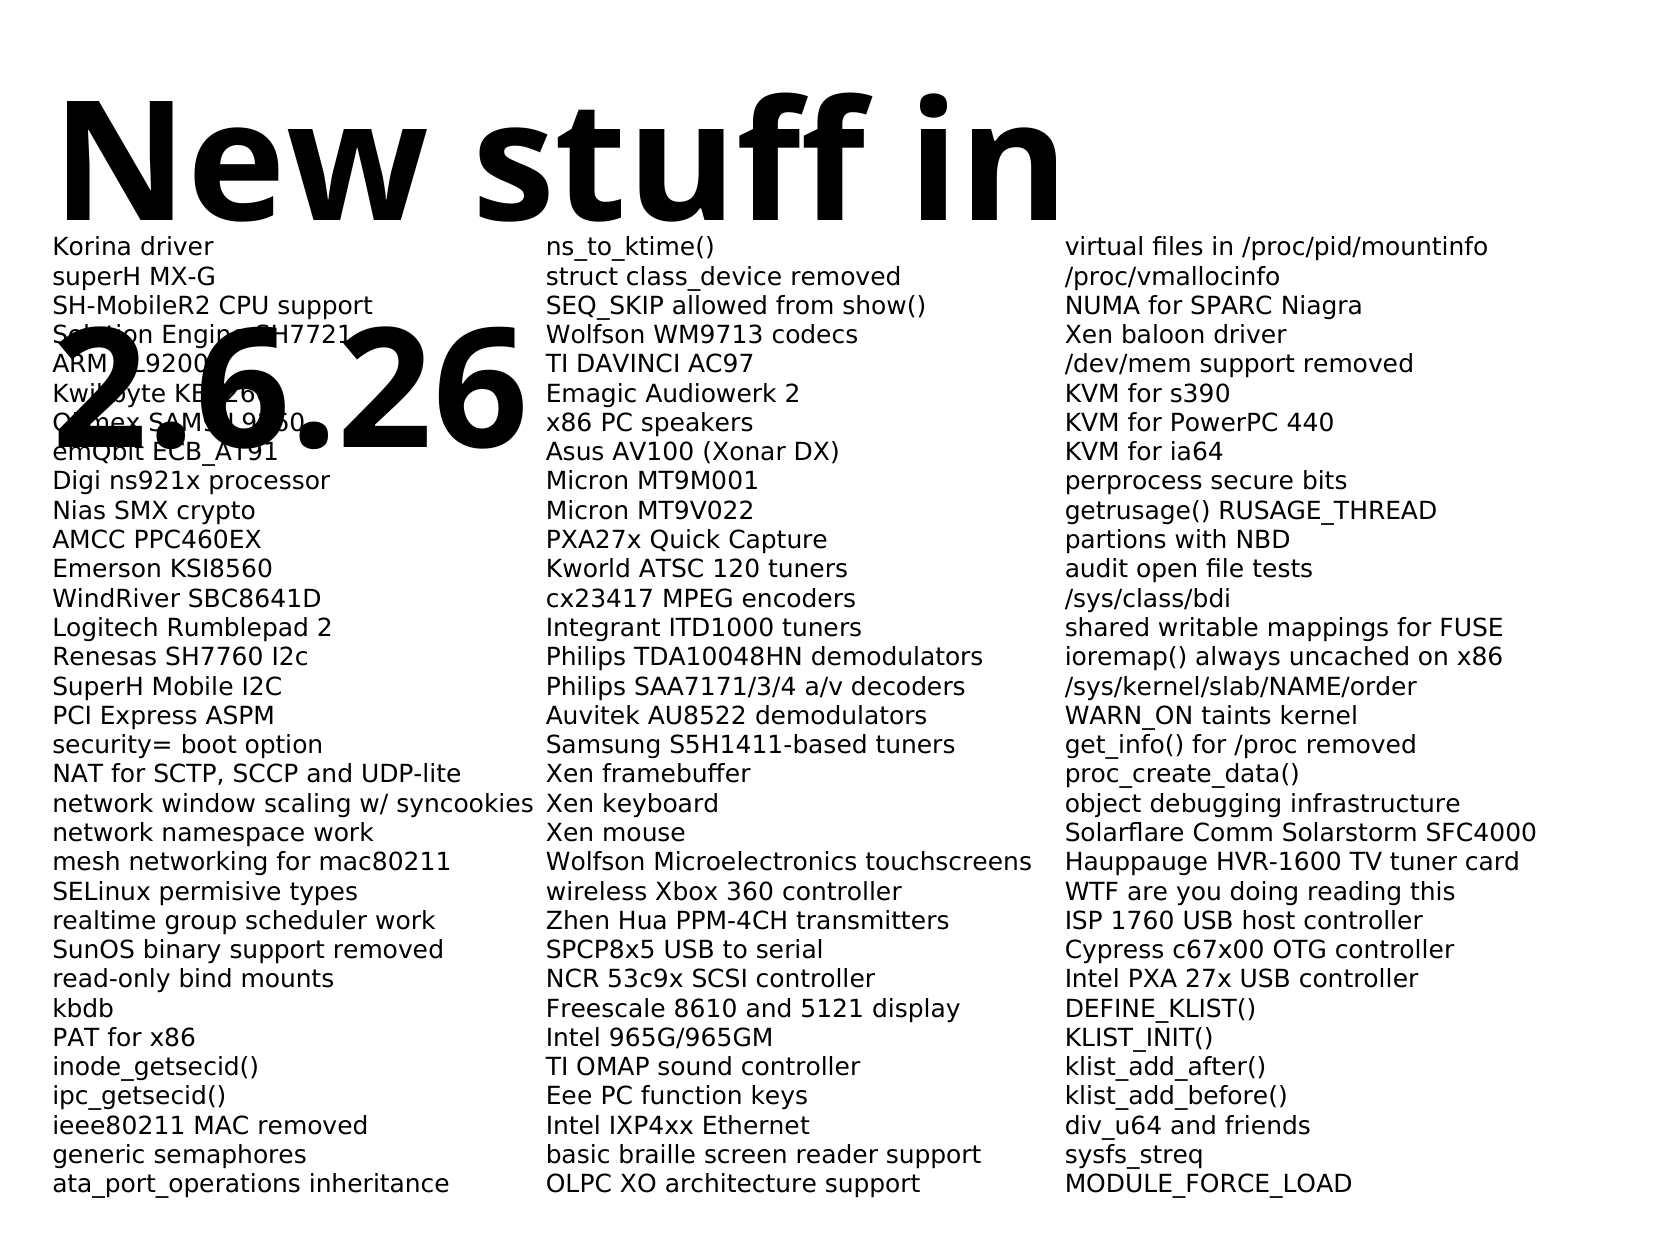

New stuff in 2.6.26
Korina driver
superH MX-G
SH-MobileR2 CPU support
Solution Engine SH7721
ARM YL9200
Kwikbyte KB9260
Olimex SAM9-L9260
emQbit ECB_AT91
Digi ns921x processor
Nias SMX crypto
AMCC PPC460EX
Emerson KSI8560
WindRiver SBC8641D
Logitech Rumblepad 2
Renesas SH7760 I2c
SuperH Mobile I2C
PCI Express ASPM
security= boot option
NAT for SCTP, SCCP and UDP-lite
network window scaling w/ syncookies
network namespace work
mesh networking for mac80211
SELinux permisive types
realtime group scheduler work
SunOS binary support removed
read-only bind mounts
kbdb
PAT for x86
inode_getsecid()
ipc_getsecid()
ieee80211 MAC removed
generic semaphores
ata_port_operations inheritance
ns_to_ktime()
struct class_device removed
SEQ_SKIP allowed from show()
Wolfson WM9713 codecs
TI DAVINCI AC97
Emagic Audiowerk 2
x86 PC speakers
Asus AV100 (Xonar DX)
Micron MT9M001
Micron MT9V022
PXA27x Quick Capture
Kworld ATSC 120 tuners
cx23417 MPEG encoders
Integrant ITD1000 tuners
Philips TDA10048HN demodulators
Philips SAA7171/3/4 a/v decoders
Auvitek AU8522 demodulators
Samsung S5H1411-based tuners
Xen framebuffer
Xen keyboard
Xen mouse
Wolfson Microelectronics touchscreens
wireless Xbox 360 controller
Zhen Hua PPM-4CH transmitters
SPCP8x5 USB to serial
NCR 53c9x SCSI controller
Freescale 8610 and 5121 display
Intel 965G/965GM
TI OMAP sound controller
Eee PC function keys
Intel IXP4xx Ethernet
basic braille screen reader support
OLPC XO architecture support
virtual files in /proc/pid/mountinfo
/proc/vmallocinfo
NUMA for SPARC Niagra
Xen baloon driver
/dev/mem support removed
KVM for s390
KVM for PowerPC 440
KVM for ia64
perprocess secure bits
getrusage() RUSAGE_THREAD
partions with NBD
audit open file tests
/sys/class/bdi
shared writable mappings for FUSE
ioremap() always uncached on x86
/sys/kernel/slab/NAME/order
WARN_ON taints kernel
get_info() for /proc removed
proc_create_data()
object debugging infrastructure
Solarflare Comm Solarstorm SFC4000
Hauppauge HVR-1600 TV tuner card
WTF are you doing reading this
ISP 1760 USB host controller
Cypress c67x00 OTG controller
Intel PXA 27x USB controller
DEFINE_KLIST()
KLIST_INIT()
klist_add_after()
klist_add_before()
div_u64 and friends
sysfs_streq
MODULE_FORCE_LOAD